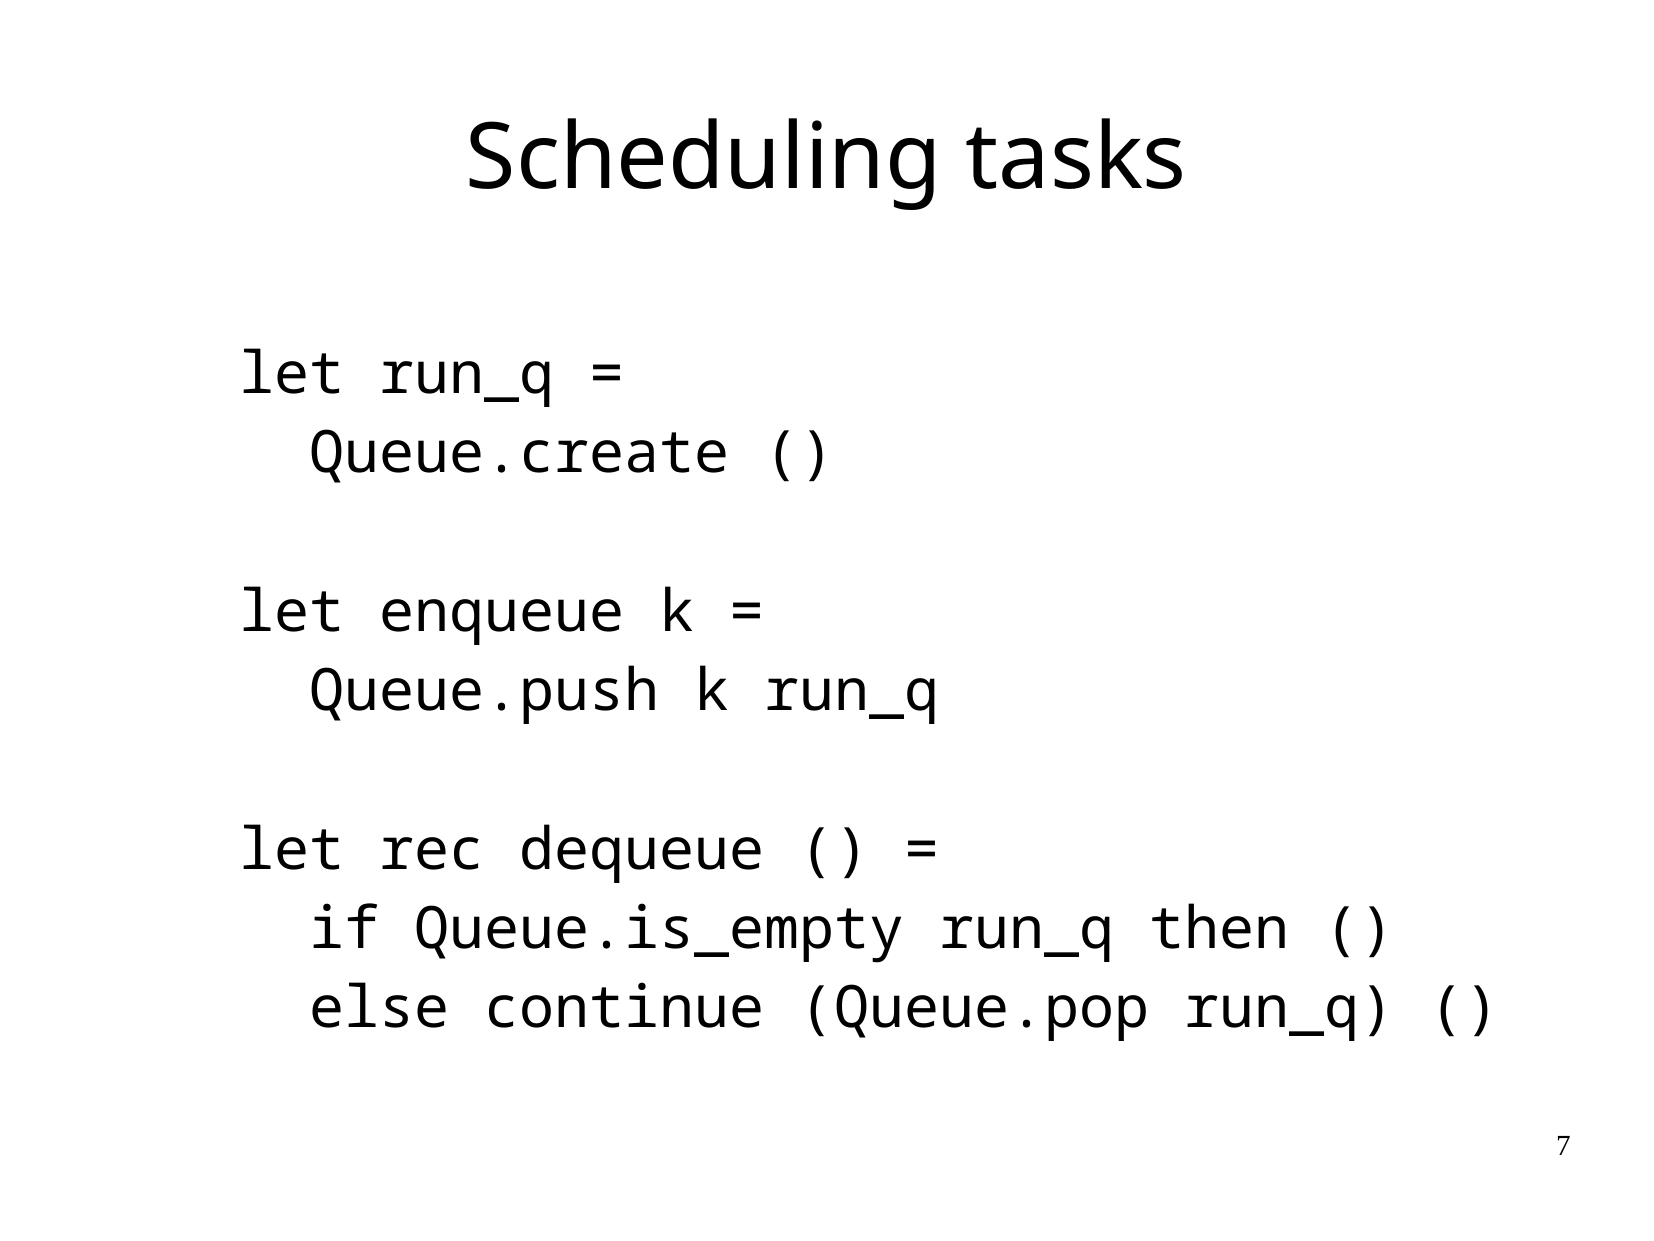

# Scheduling tasks
let run_q =
 Queue.create ()
let enqueue k =
 Queue.push k run_q
let rec dequeue () =
 if Queue.is_empty run_q then ()
 else continue (Queue.pop run_q) ()
7